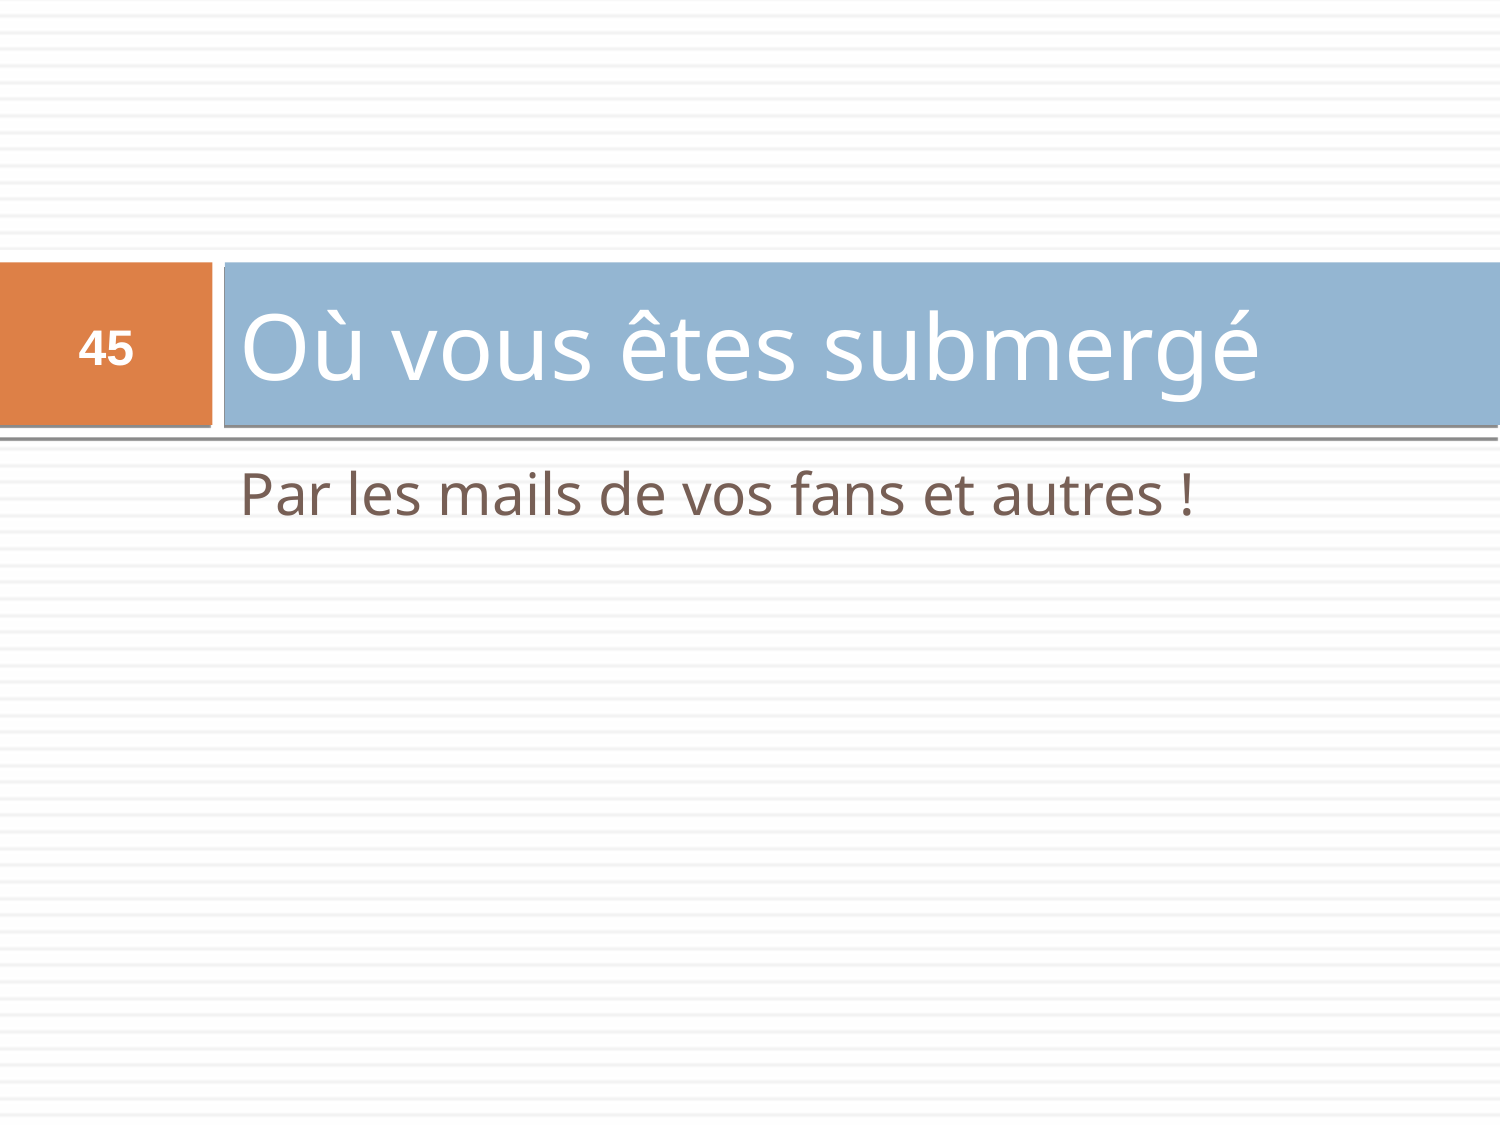

Où vous êtes submergé
# Par les mails de vos fans et autres !